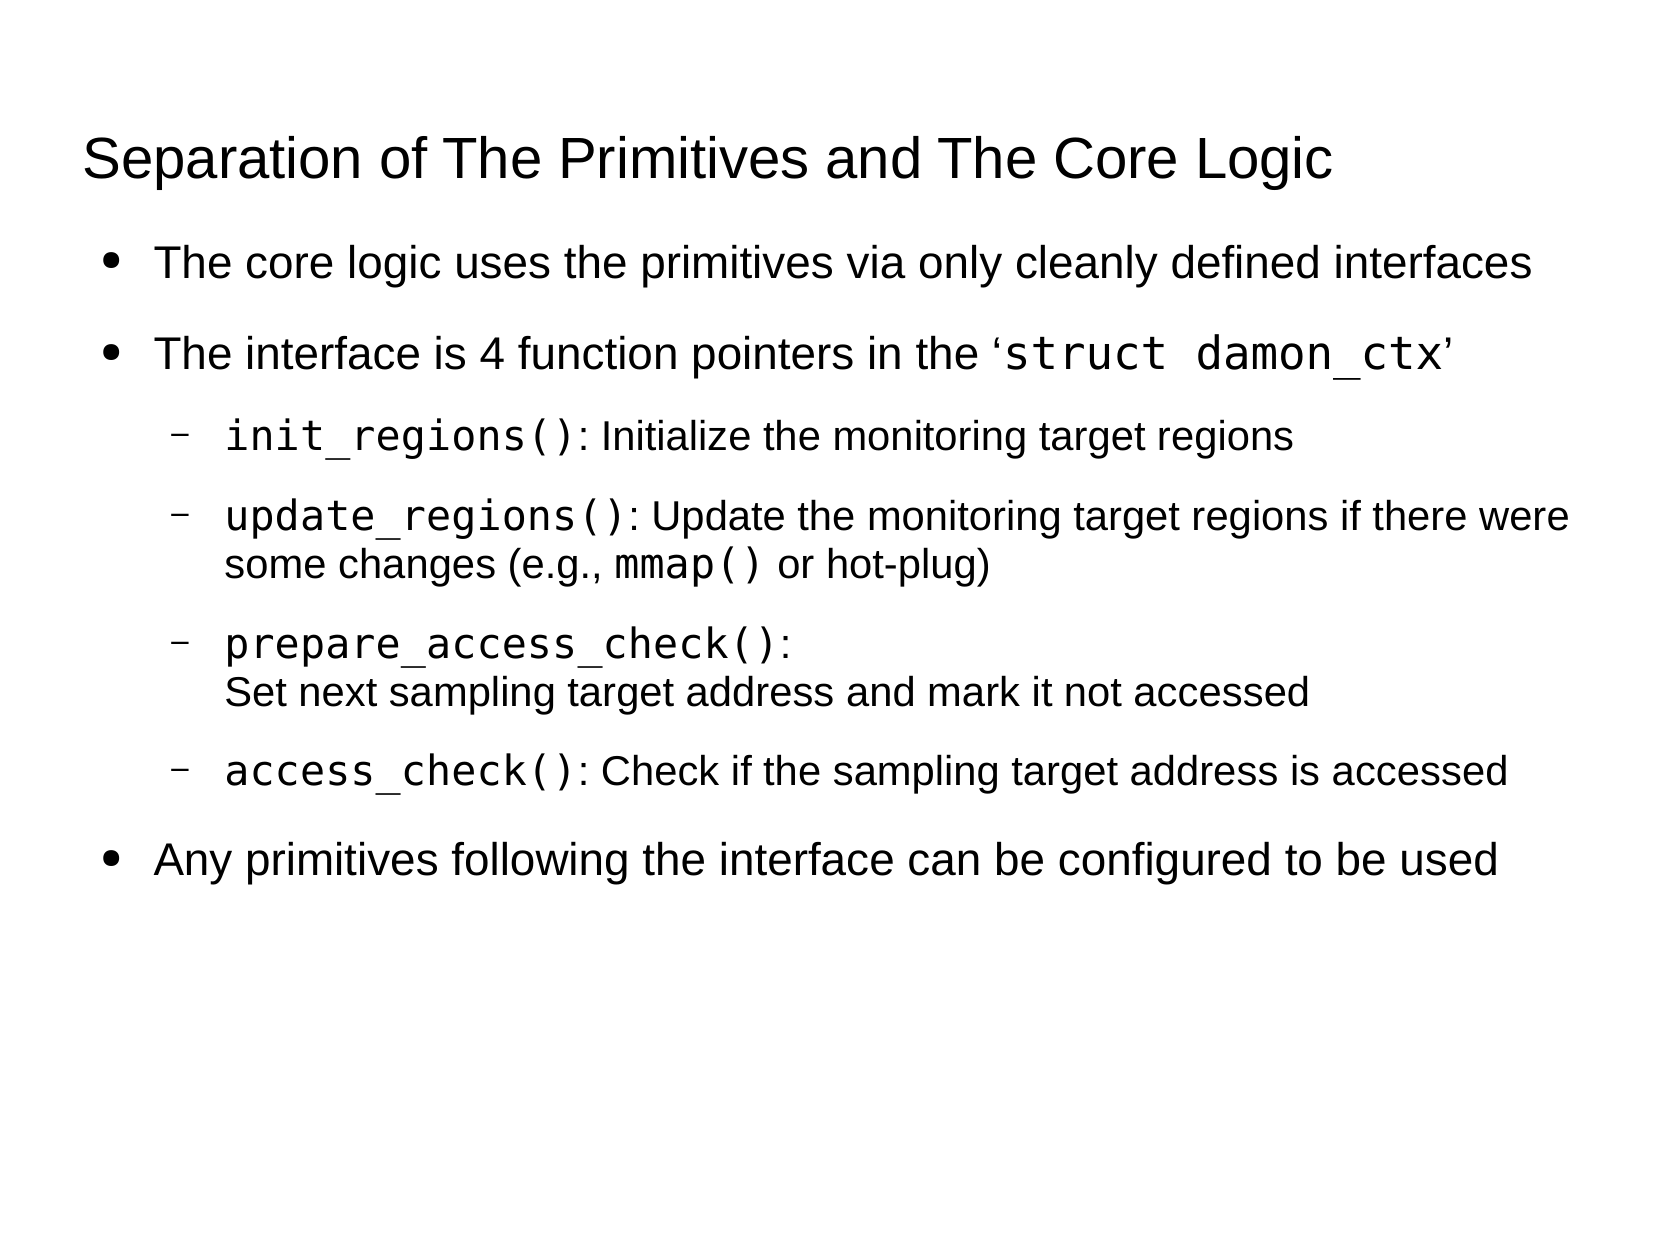

# Separation of The Primitives and The Core Logic
The core logic uses the primitives via only cleanly defined interfaces
The interface is 4 function pointers in the ‘struct damon_ctx’
init_regions(): Initialize the monitoring target regions
update_regions(): Update the monitoring target regions if there were some changes (e.g., mmap() or hot-plug)
prepare_access_check():
Set next sampling target address and mark it not accessed
access_check(): Check if the sampling target address is accessed
Any primitives following the interface can be configured to be used